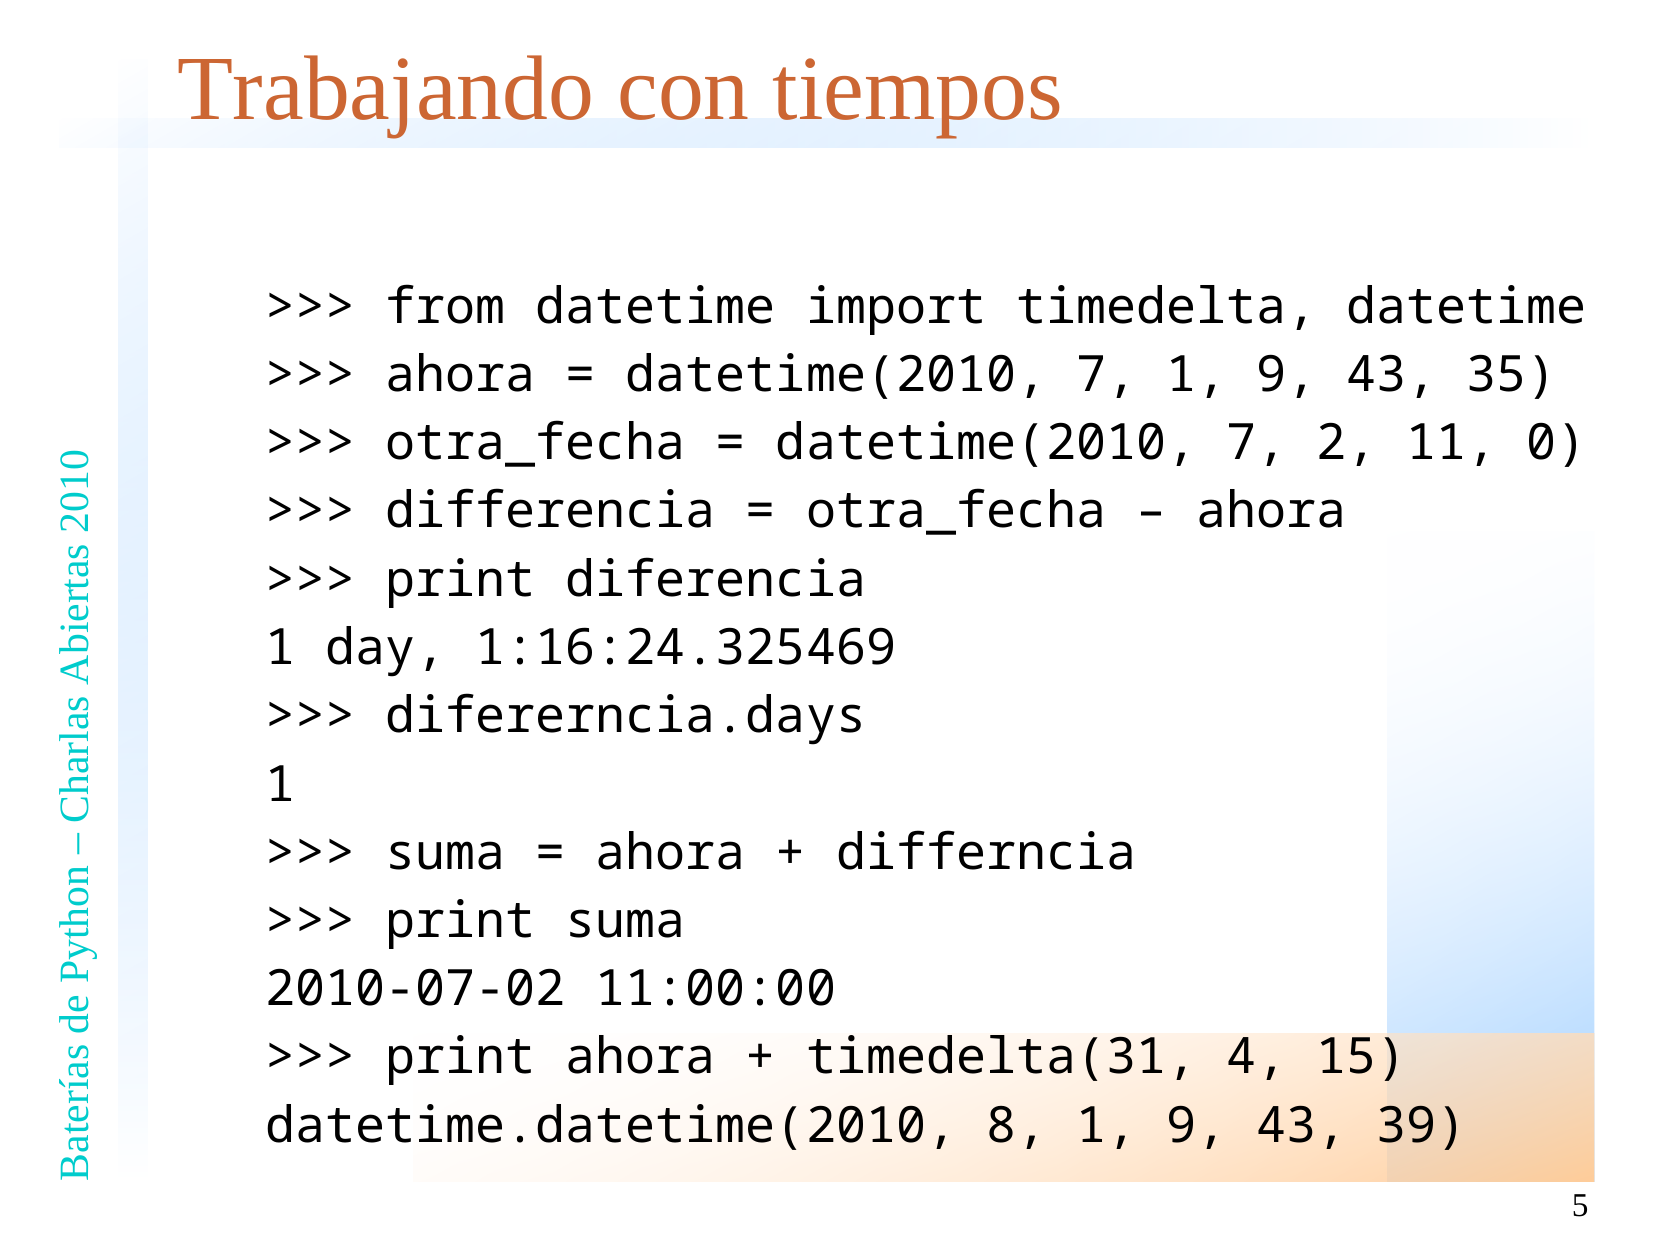

# Trabajando con tiempos
>>> from datetime import timedelta, datetime
>>> ahora = datetime(2010, 7, 1, 9, 43, 35)
>>> otra_fecha = datetime(2010, 7, 2, 11, 0)
>>> differencia = otra_fecha – ahora
>>> print diferencia
1 day, 1:16:24.325469
>>> difererncia.days
1
>>> suma = ahora + differncia
>>> print suma
2010-07-02 11:00:00
>>> print ahora + timedelta(31, 4, 15)
datetime.datetime(2010, 8, 1, 9, 43, 39)